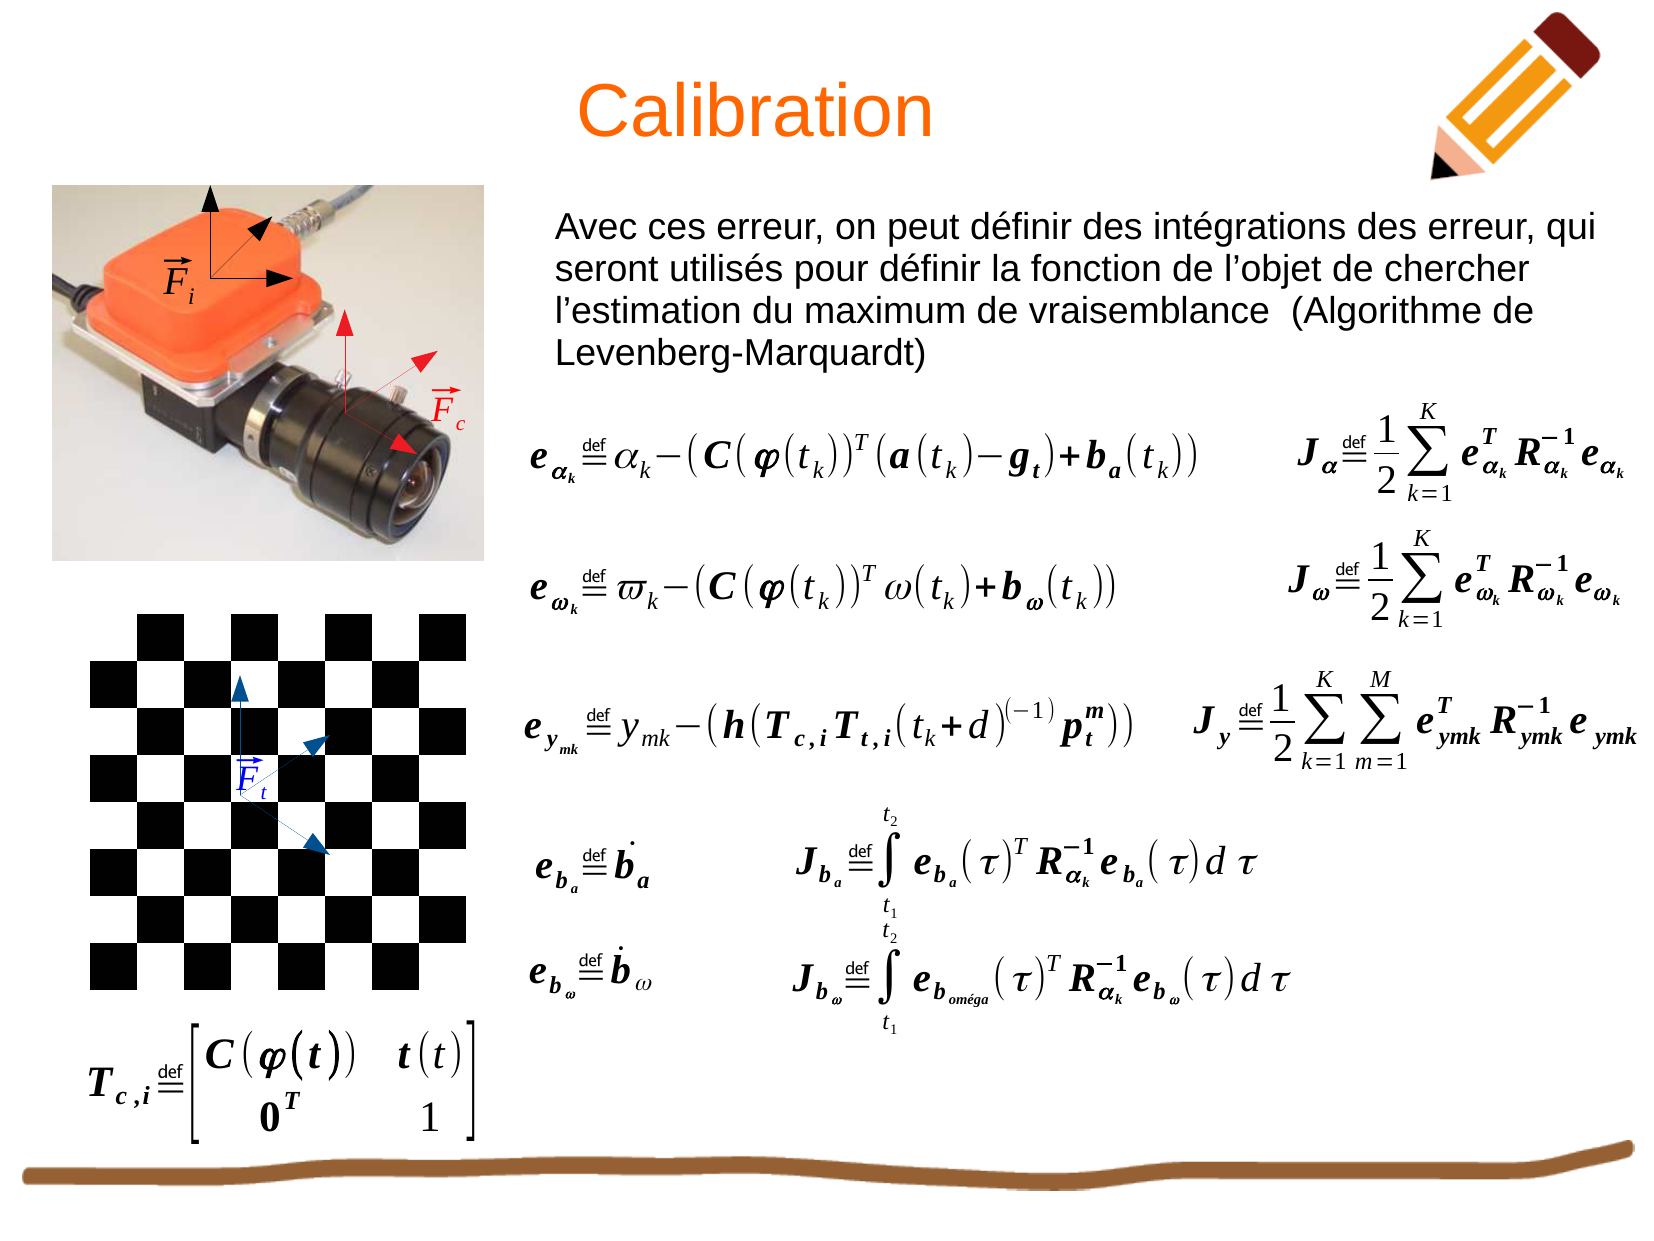

# Calibration
Avec ces erreur, on peut définir des intégrations des erreur, qui seront utilisés pour définir la fonction de l’objet de chercher l’estimation du maximum de vraisemblance (Algorithme de Levenberg-Marquardt)